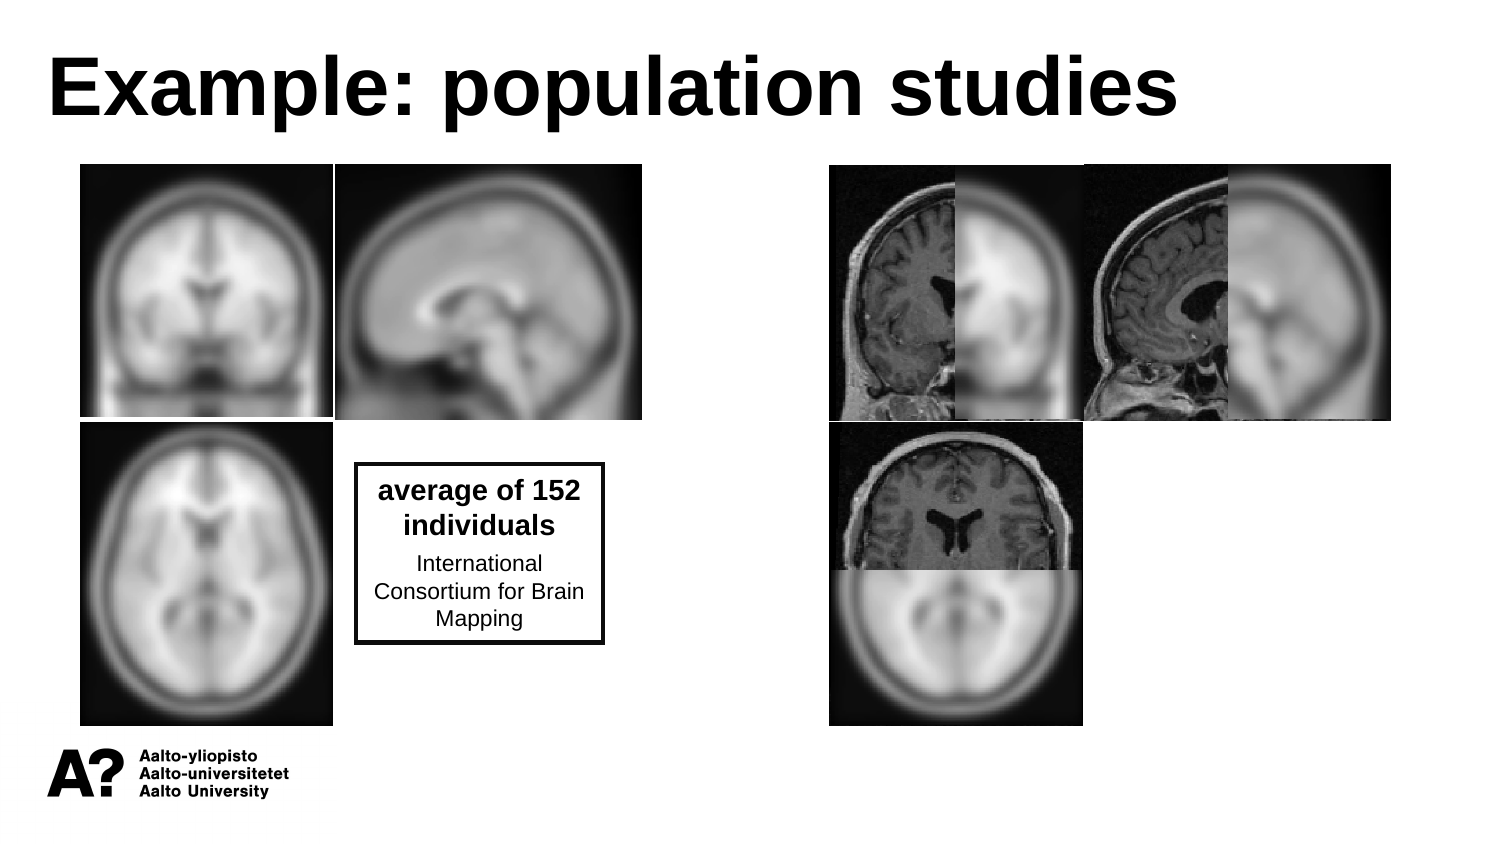

# Example: population studies
average of 152 individuals
International Consortium for Brain Mapping